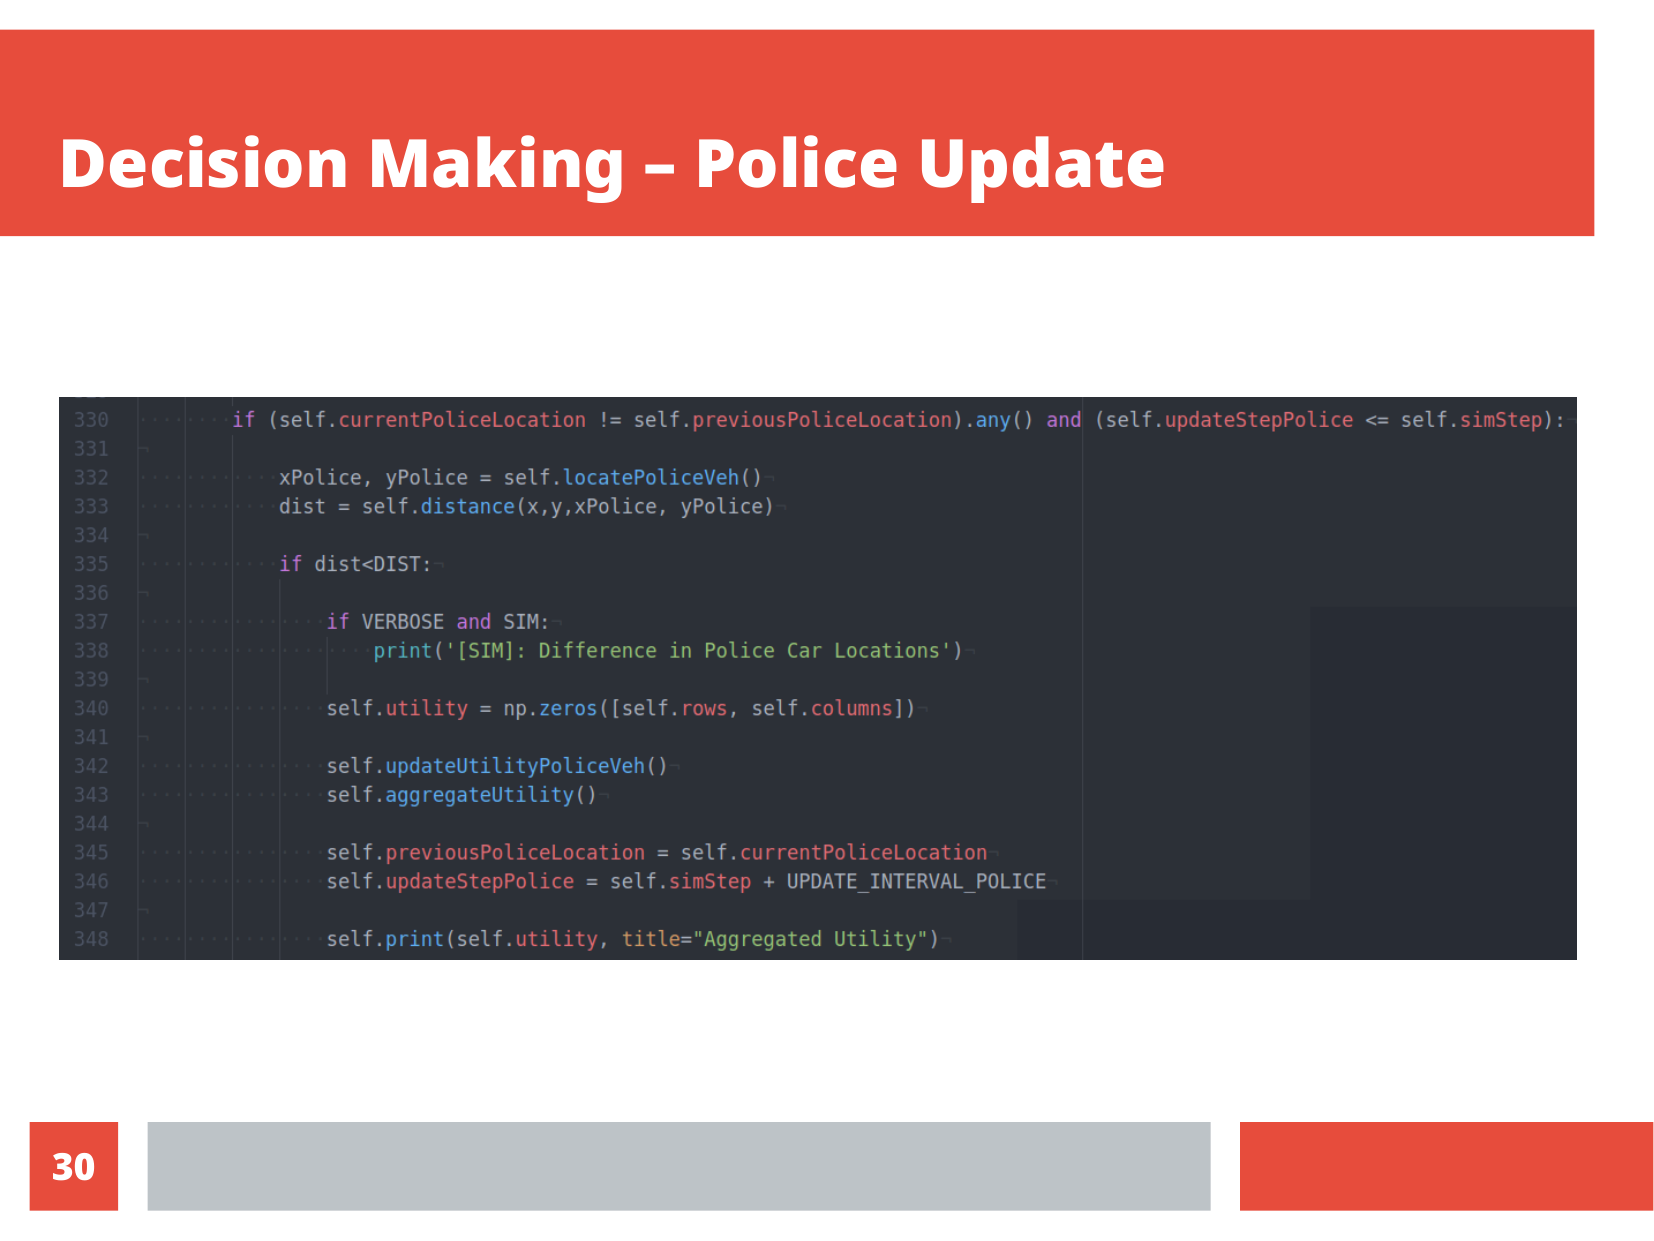

# Decision Making – Police Update
30